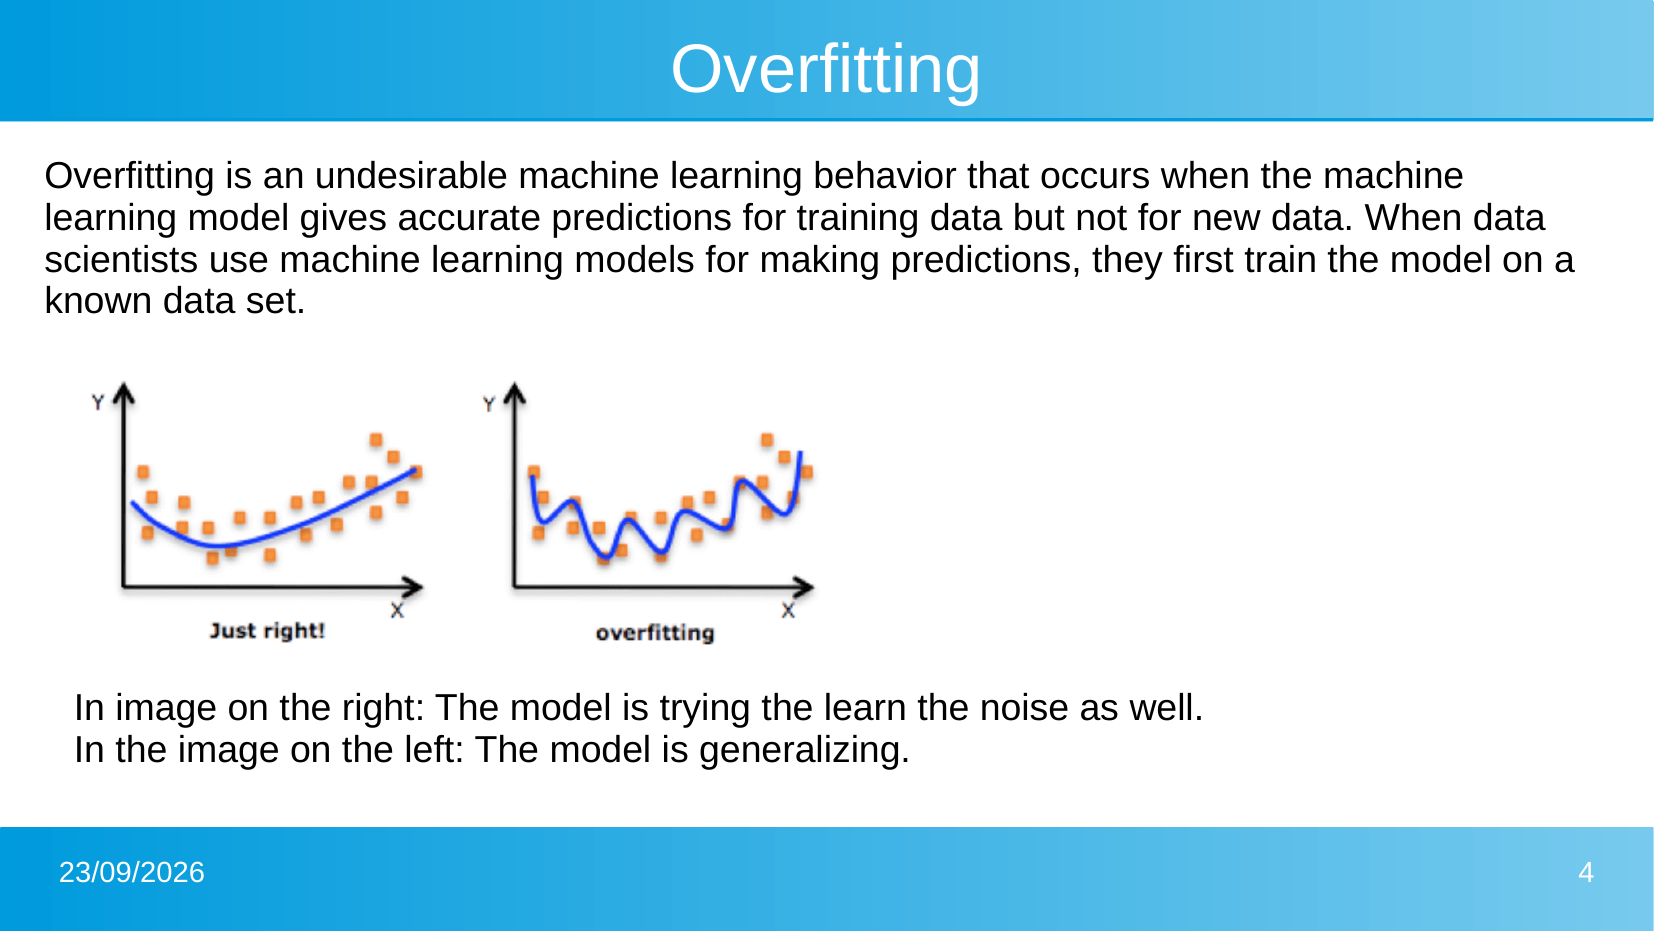

# Overfitting
Overfitting is an undesirable machine learning behavior that occurs when the machine learning model gives accurate predictions for training data but not for new data. When data scientists use machine learning models for making predictions, they first train the model on a known data set.
In image on the right: The model is trying the learn the noise as well.
In the image on the left: The model is generalizing.
4